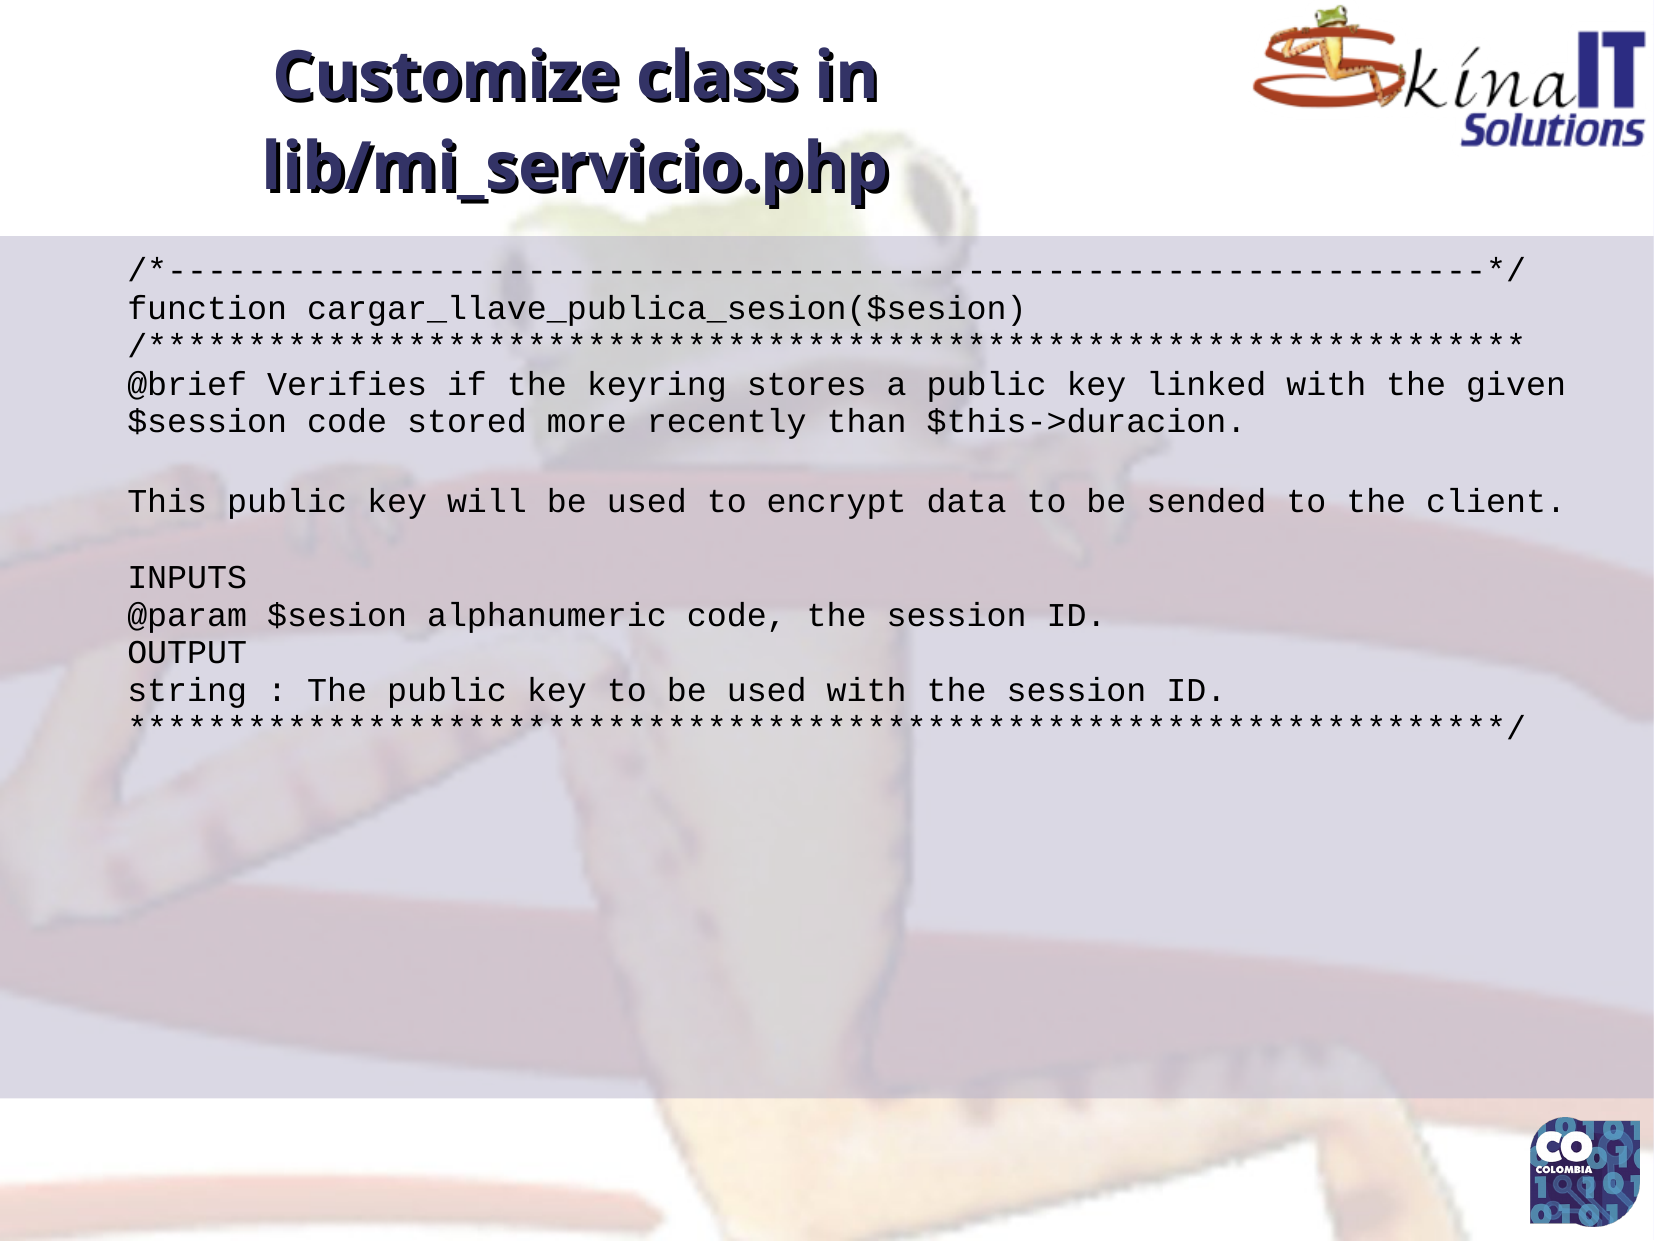

# Customize class in lib/mi_servicio.php
 /*------------------------------------------------------------------*/
 function cargar_llave_publica_sesion($sesion)
 /*********************************************************************
 @brief Verifies if the keyring stores a public key linked with the given
 $session code stored more recently than $this->duracion.
 This public key will be used to encrypt data to be sended to the client.
 INPUTS
 @param $sesion alphanumeric code, the session ID.
 OUTPUT
 string : The public key to be used with the session ID.
 *********************************************************************/